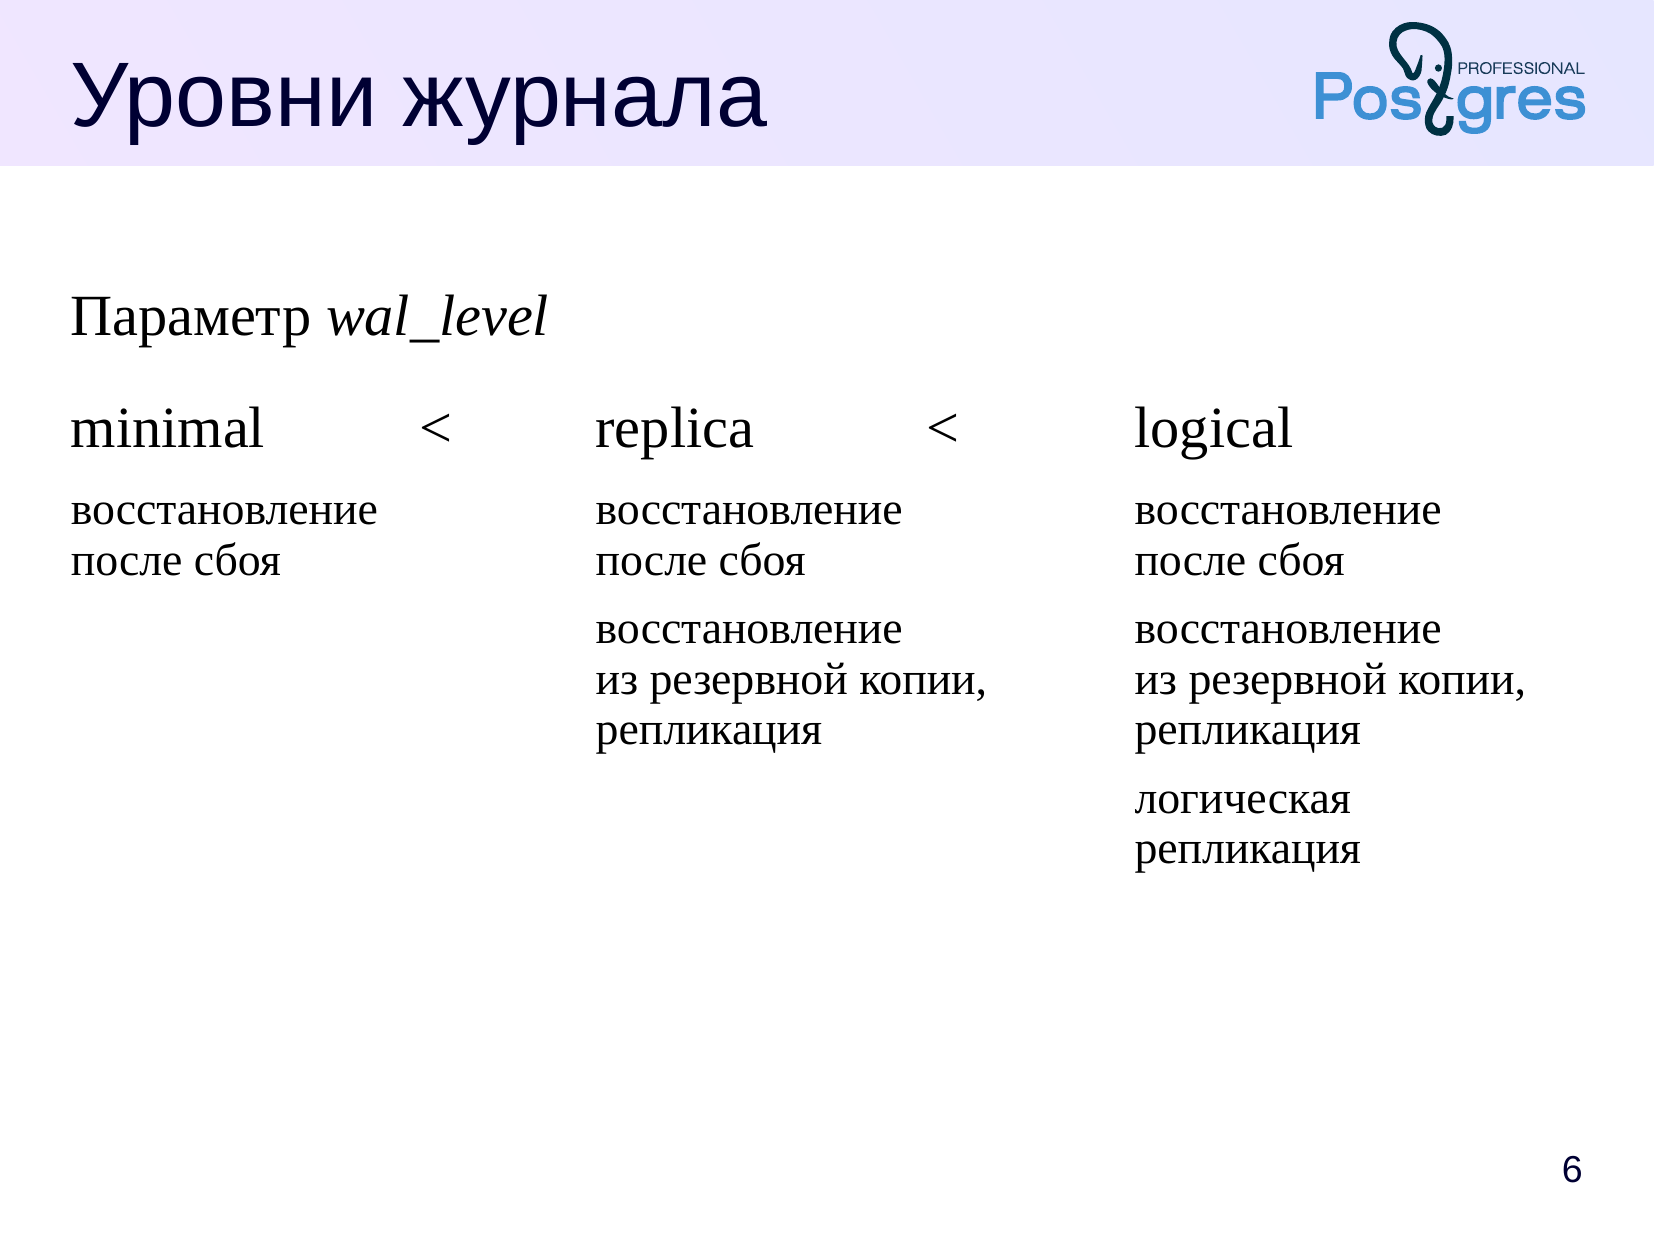

# Уровни журнала
Параметр wal_level
minimal	<	replica	<	logical
восстановление	восстановление	восстановление
после сбоя	после сбоя	после сбоя
	восстановление	восстановление
	из резервной копии,	из резервной копии,
	репликация	репликация
	 	логическая
	 	репликация